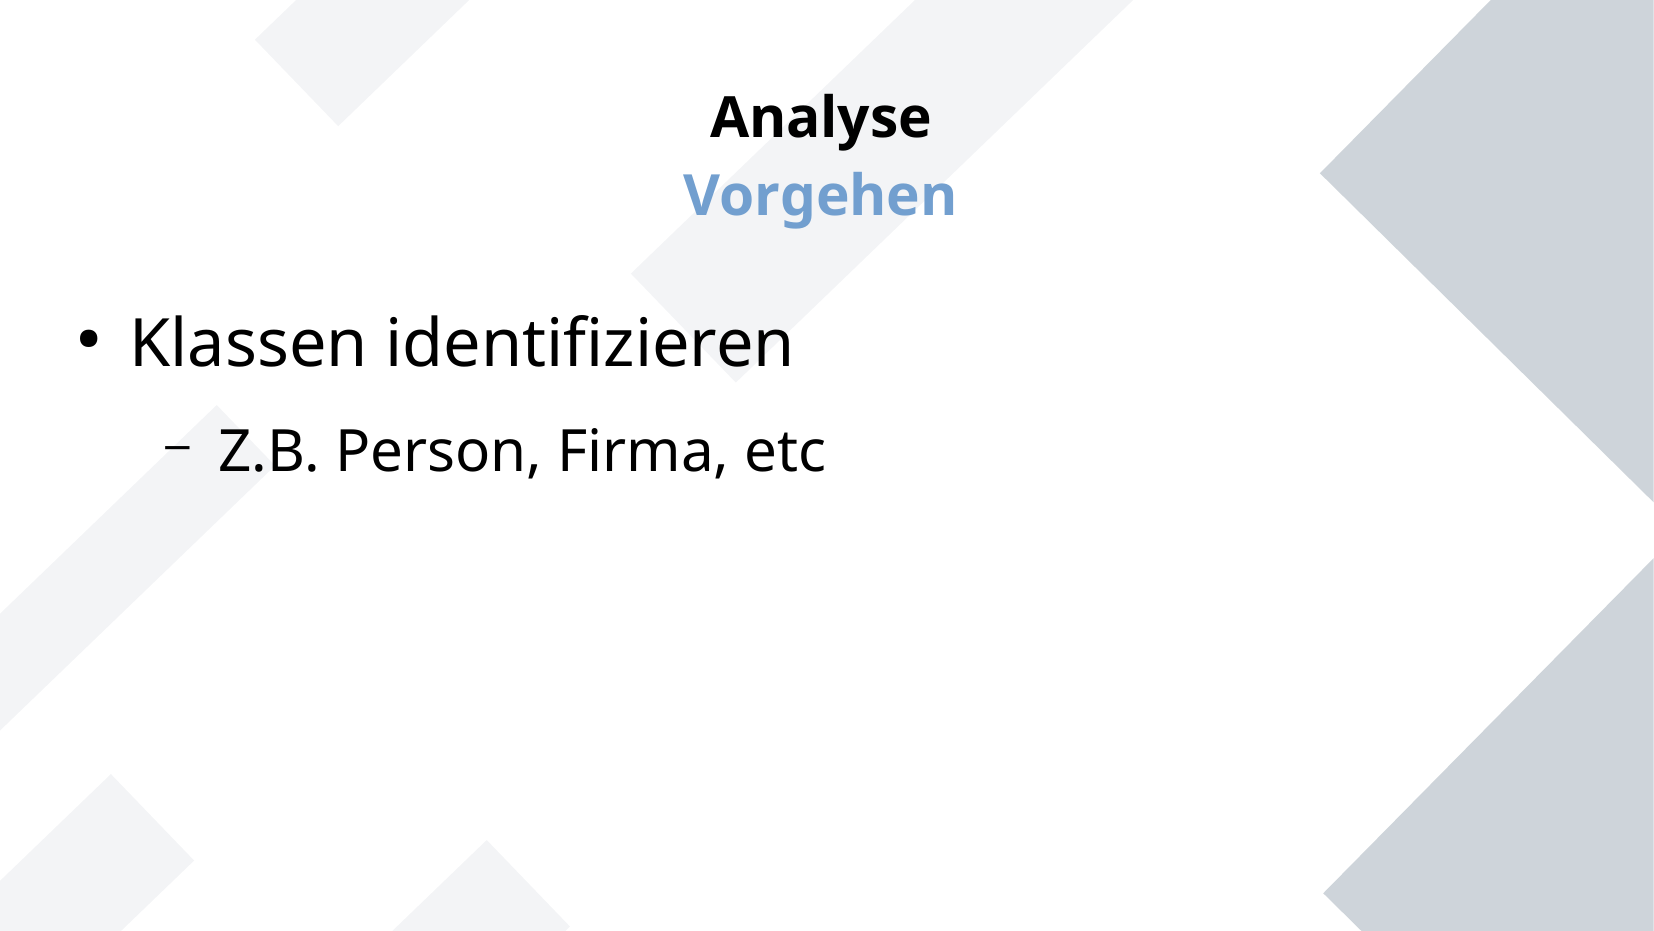

# Analyse Vorgehen
 Klassen identifizieren
Z.B. Person, Firma, etc